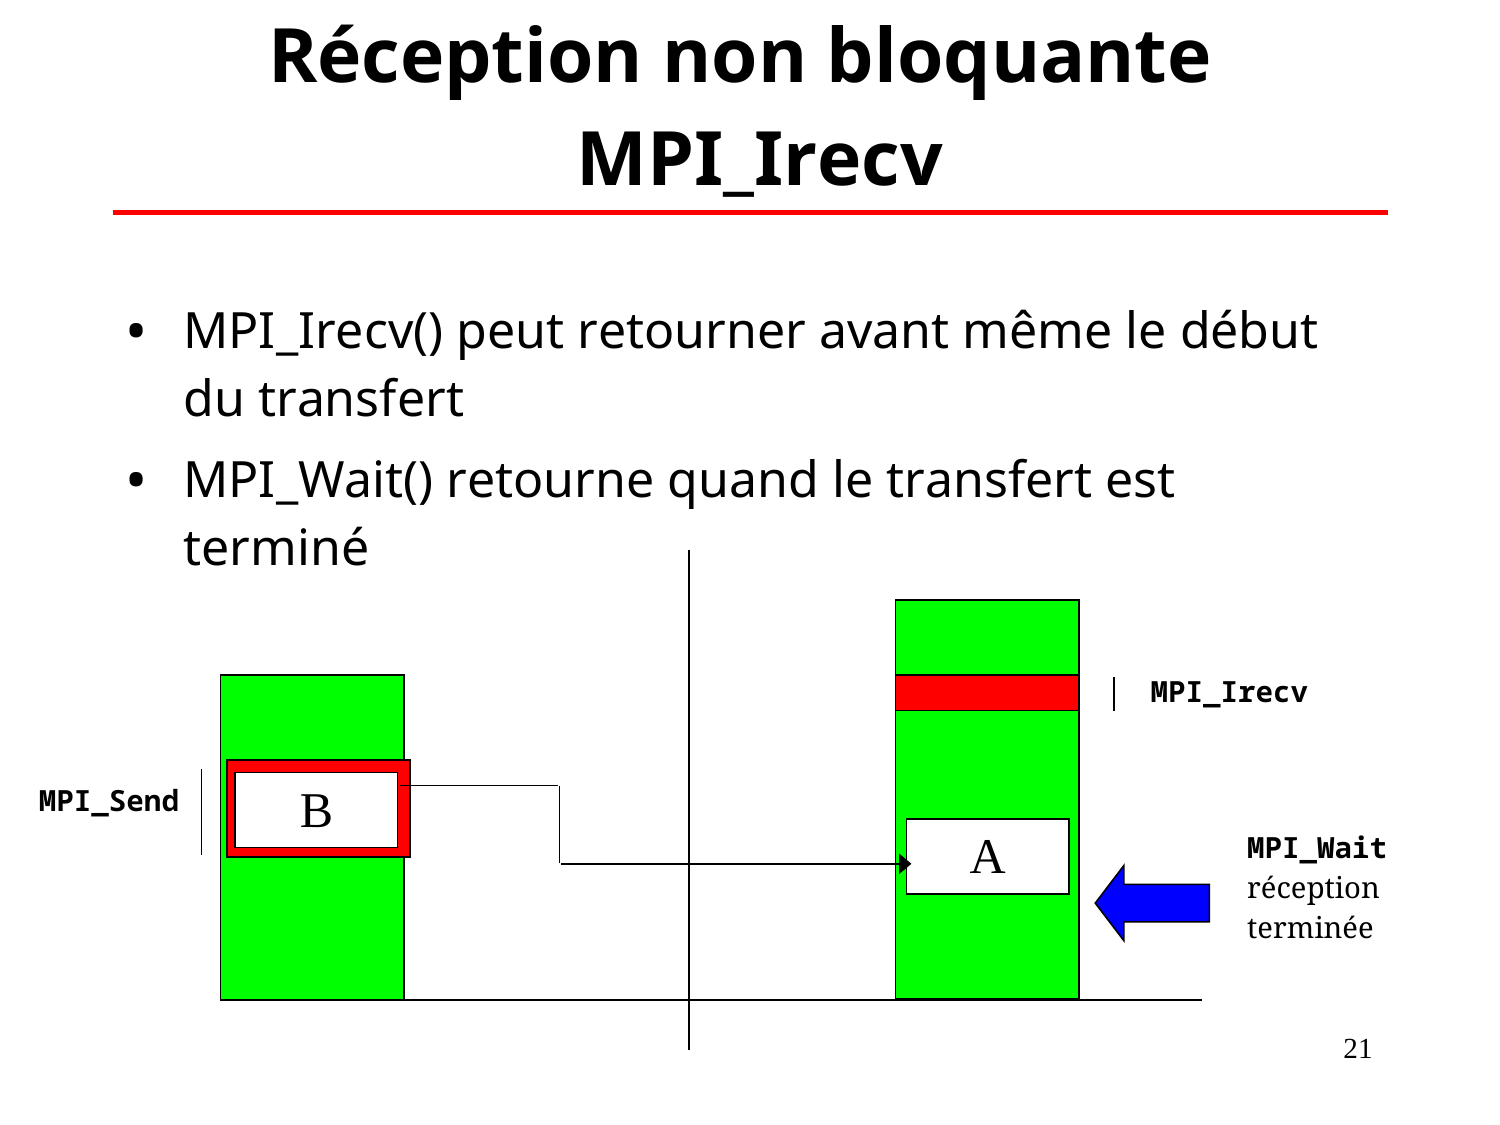

# Réception non bloquante MPI_Irecv
MPI_Irecv() peut retourner avant même le début du transfert
MPI_Wait() retourne quand le transfert est terminé
MPI_Irecv
B
MPI_Send
A
MPI_Wait
réception terminée
21